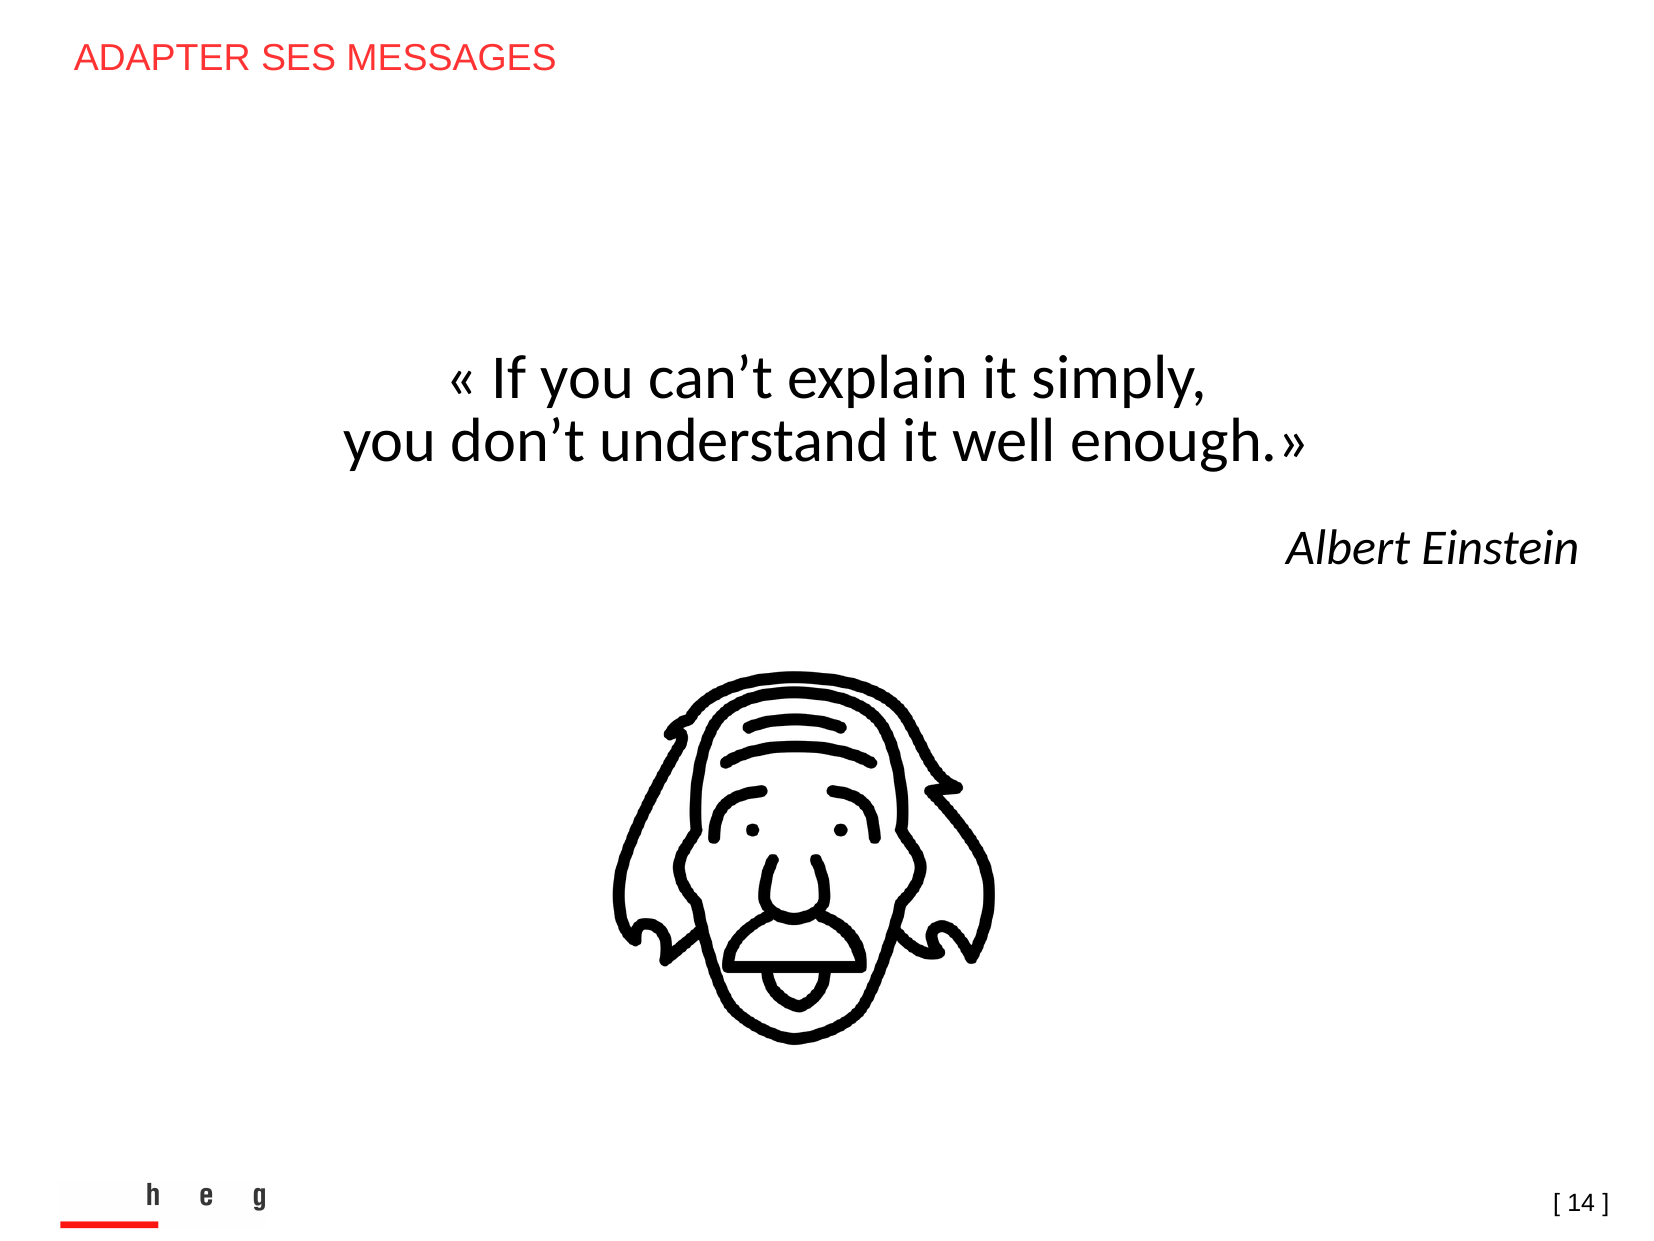

ADAPTER SES MESSAGES
« If you can’t explain it simply,
you don’t understand it well enough.»
Albert Einstein